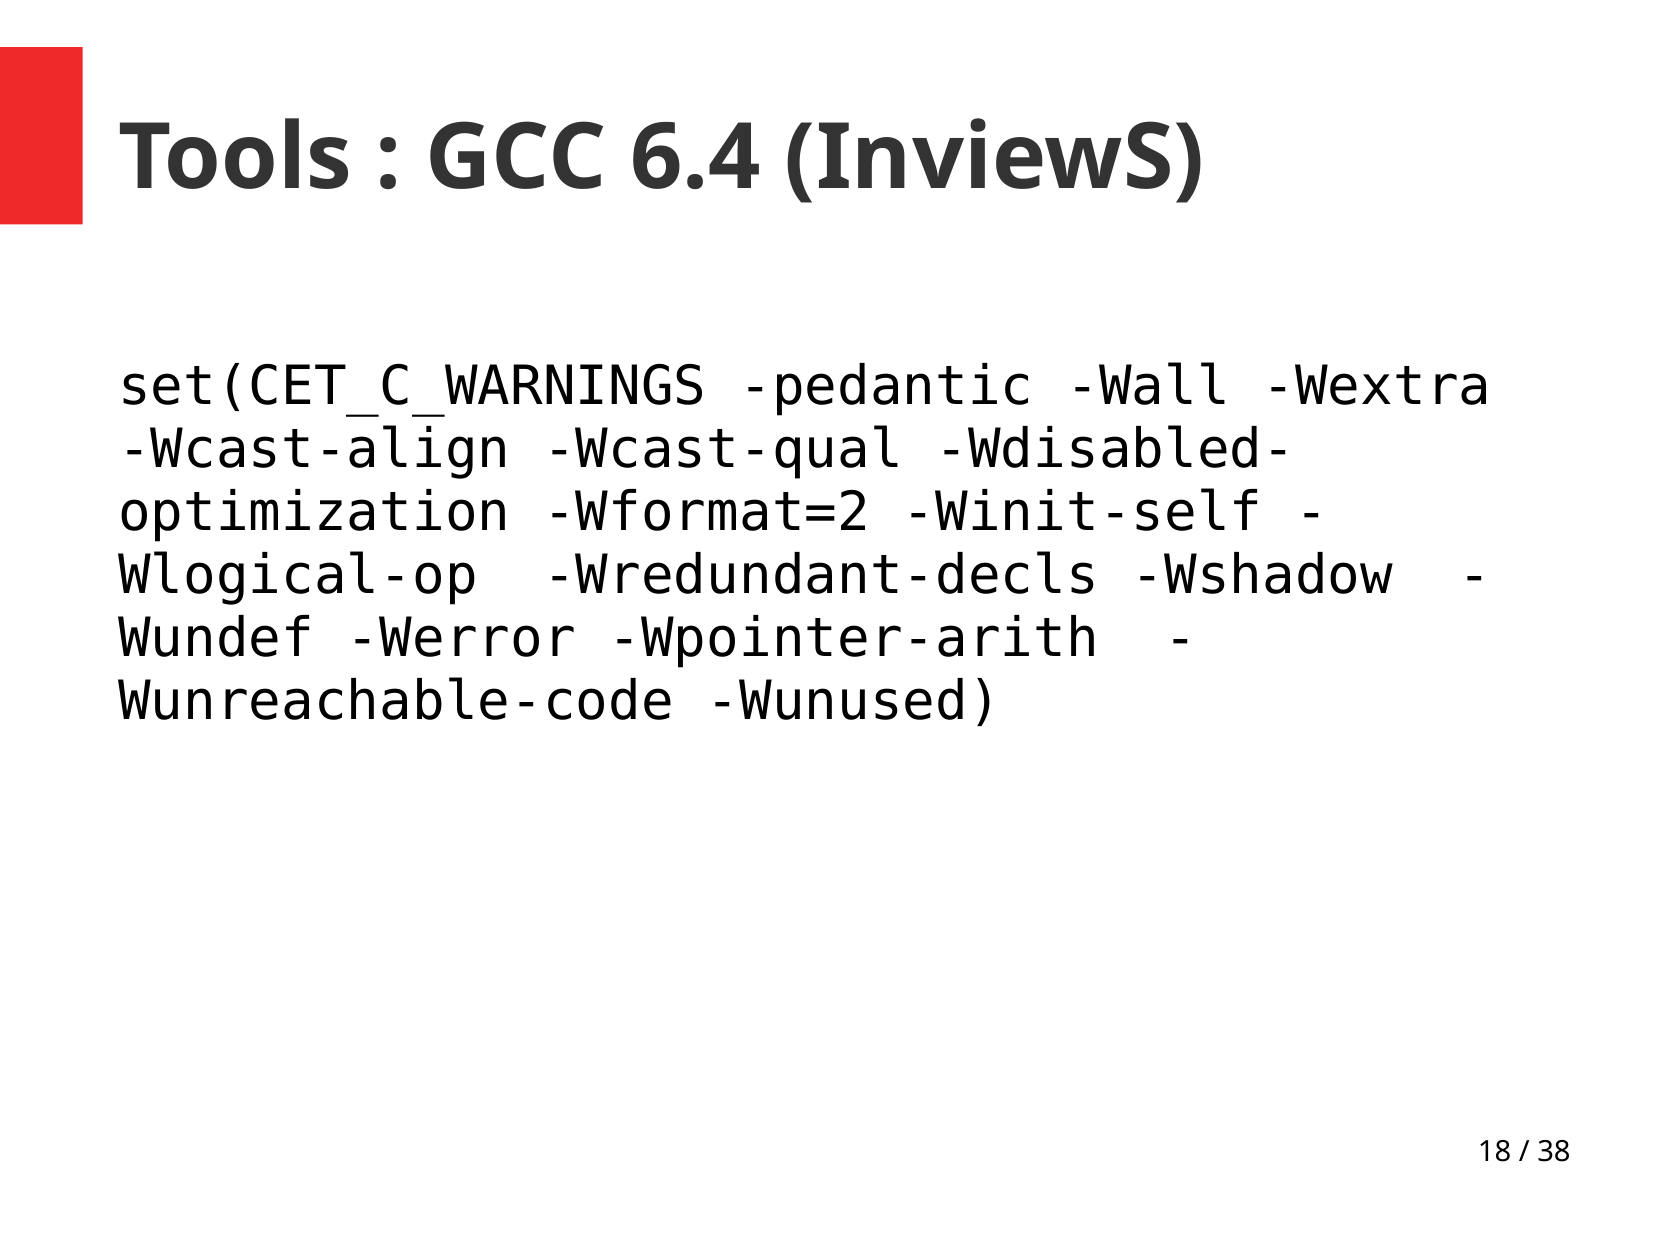

# Tools : GCC 6.4 (InviewS)
set(CET_C_WARNINGS -pedantic -Wall -Wextra -Wcast-align -Wcast-qual -Wdisabled-optimization -Wformat=2 -Winit-self -Wlogical-op -Wredundant-decls -Wshadow -Wundef -Werror -Wpointer-arith -Wunreachable-code -Wunused)
18